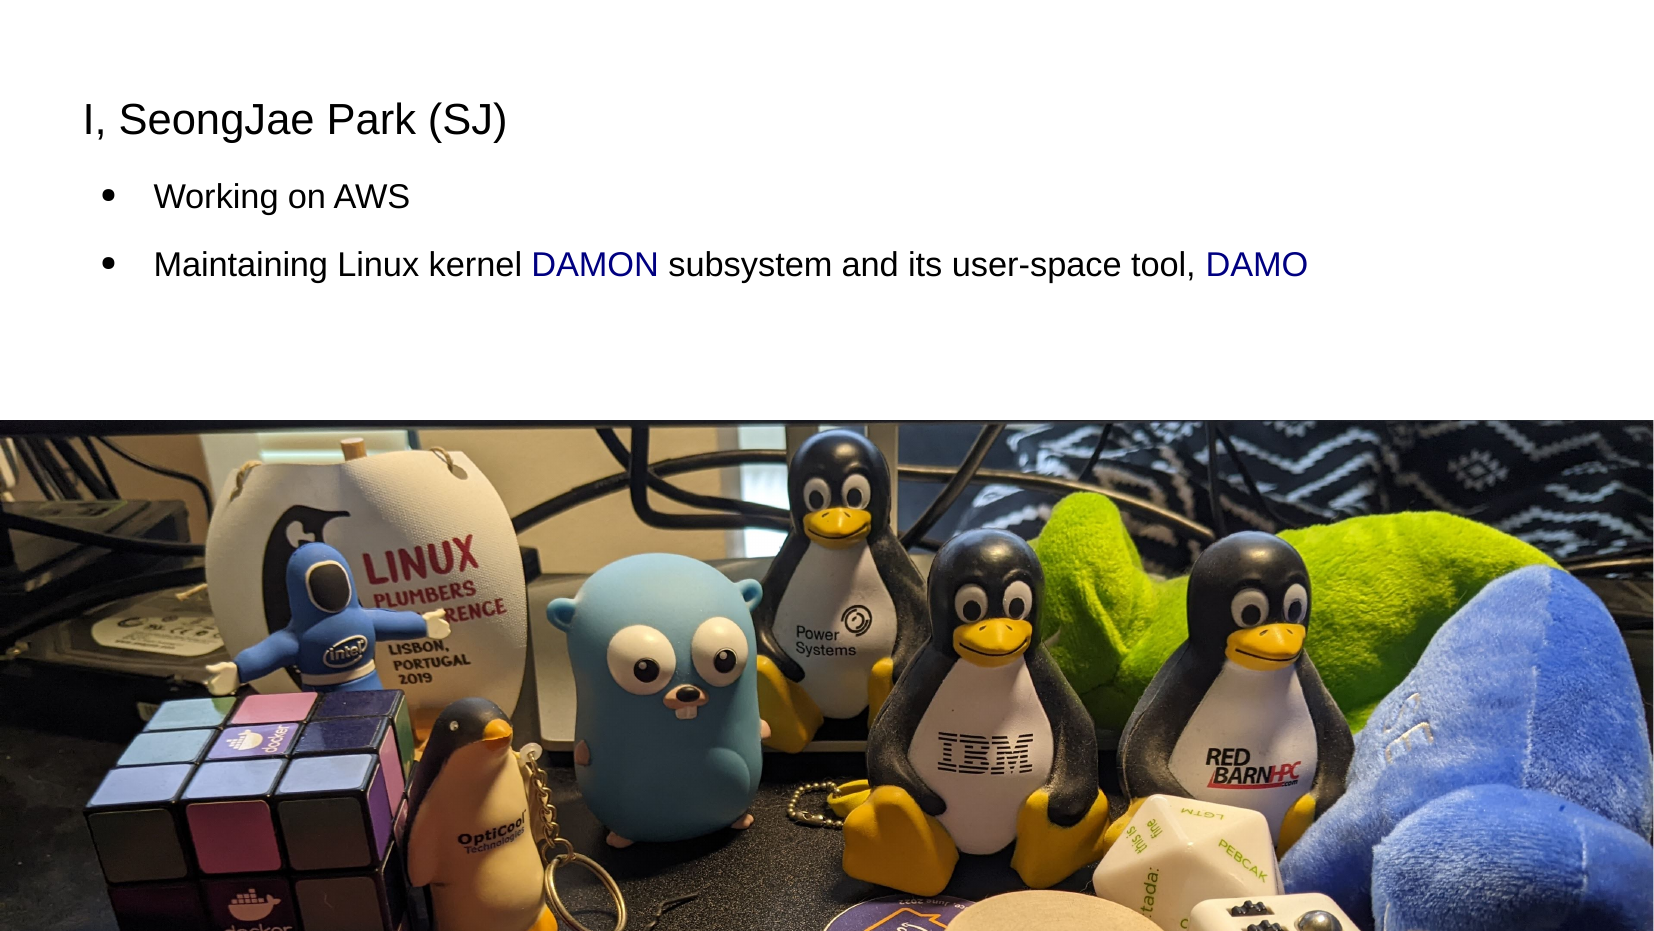

# I, SeongJae Park (SJ)
Working on AWS
Maintaining Linux kernel DAMON subsystem and its user-space tool, DAMO